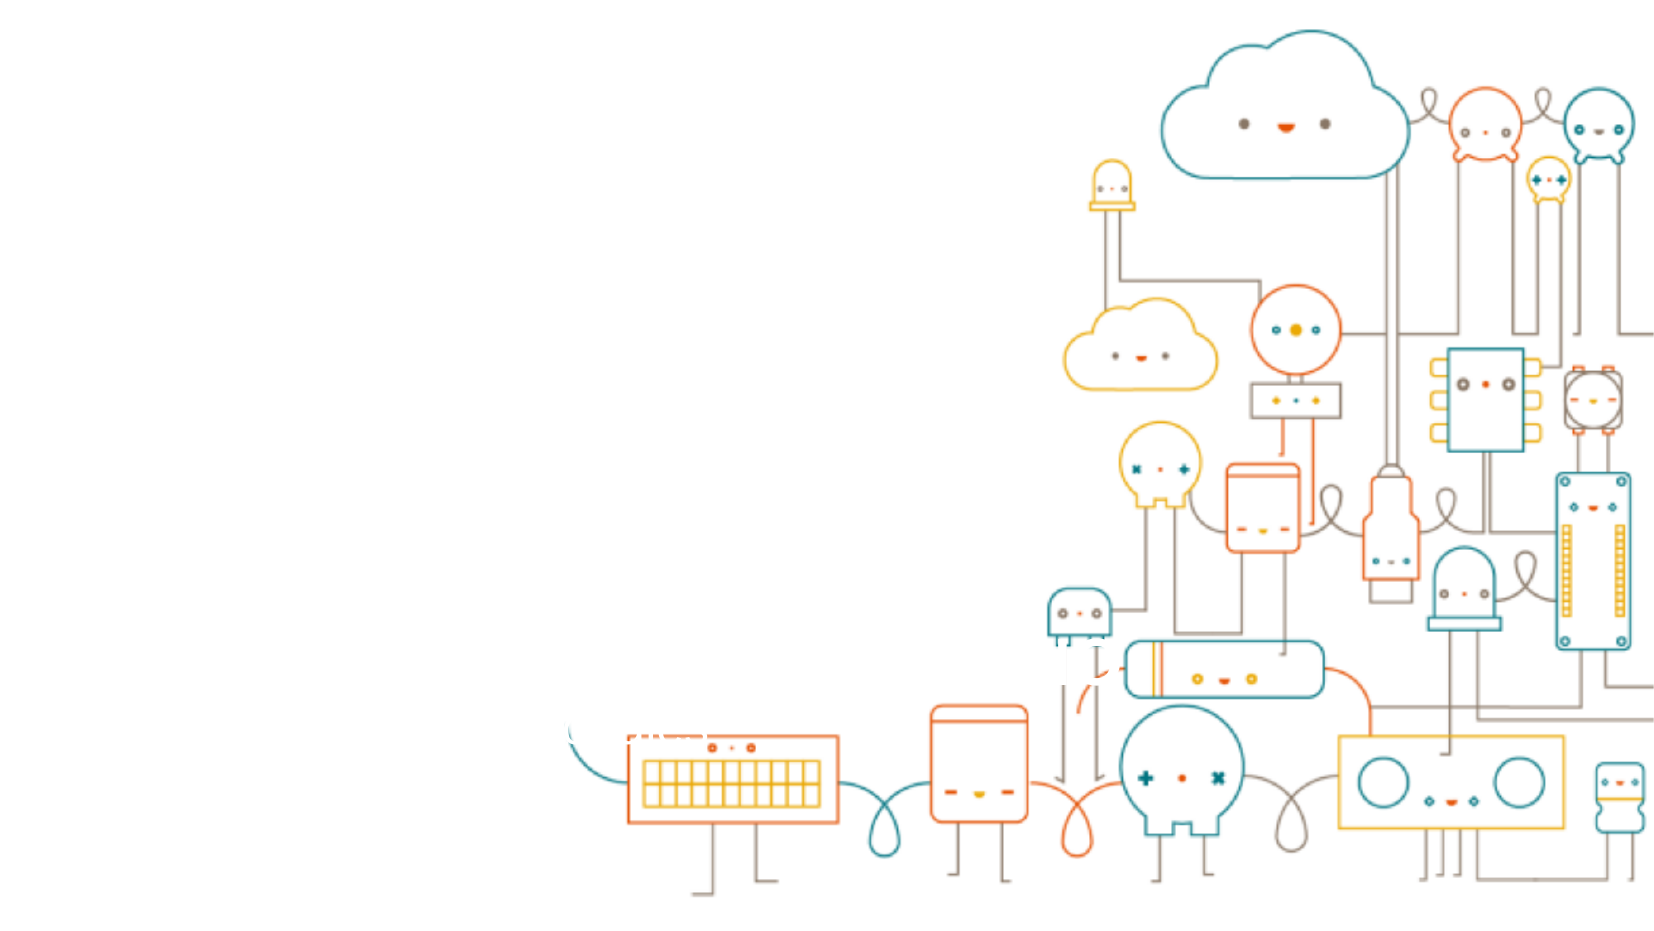

# OBTENER PRODUCTO ARDUINO Internacionales y Nacionales